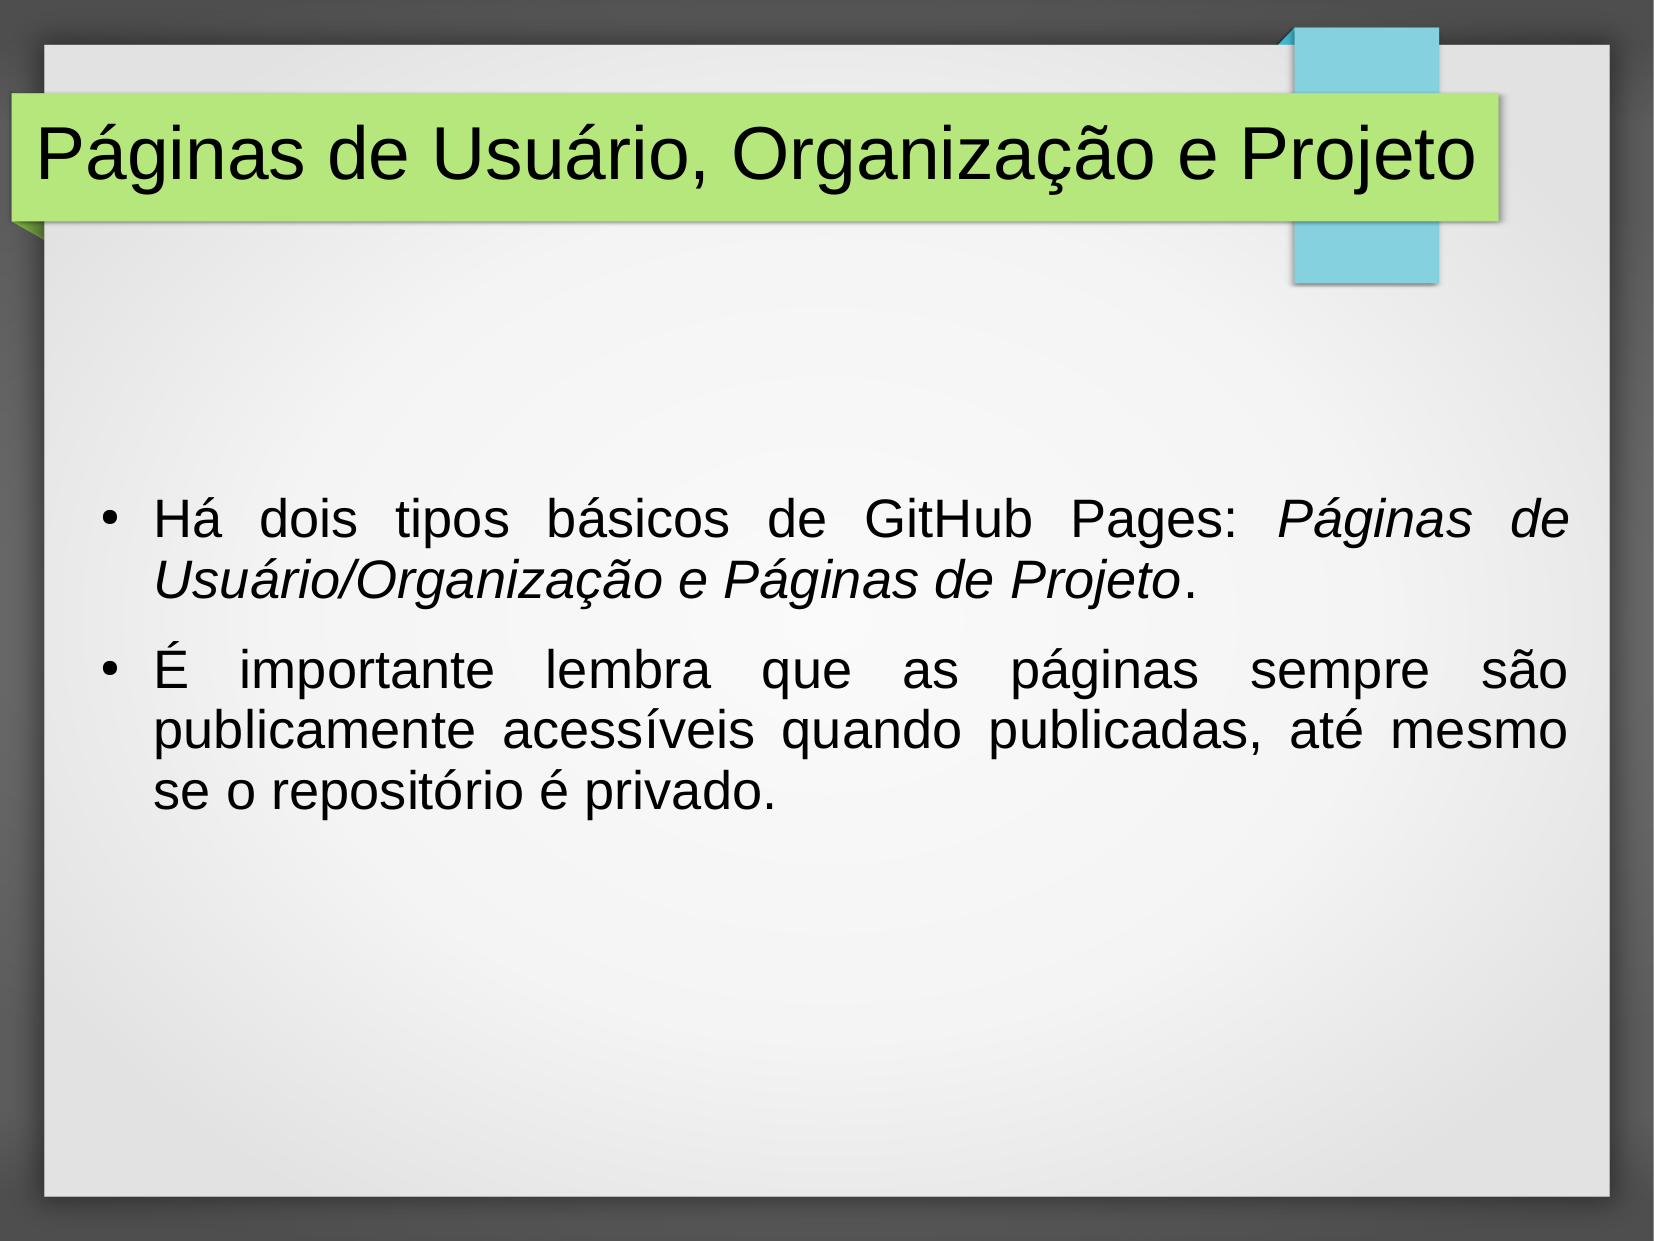

# Páginas de Usuário, Organização e Projeto
Há dois tipos básicos de GitHub Pages: Páginas de Usuário/Organização e Páginas de Projeto.
É importante lembra que as páginas sempre são publicamente acessíveis quando publicadas, até mesmo se o repositório é privado.